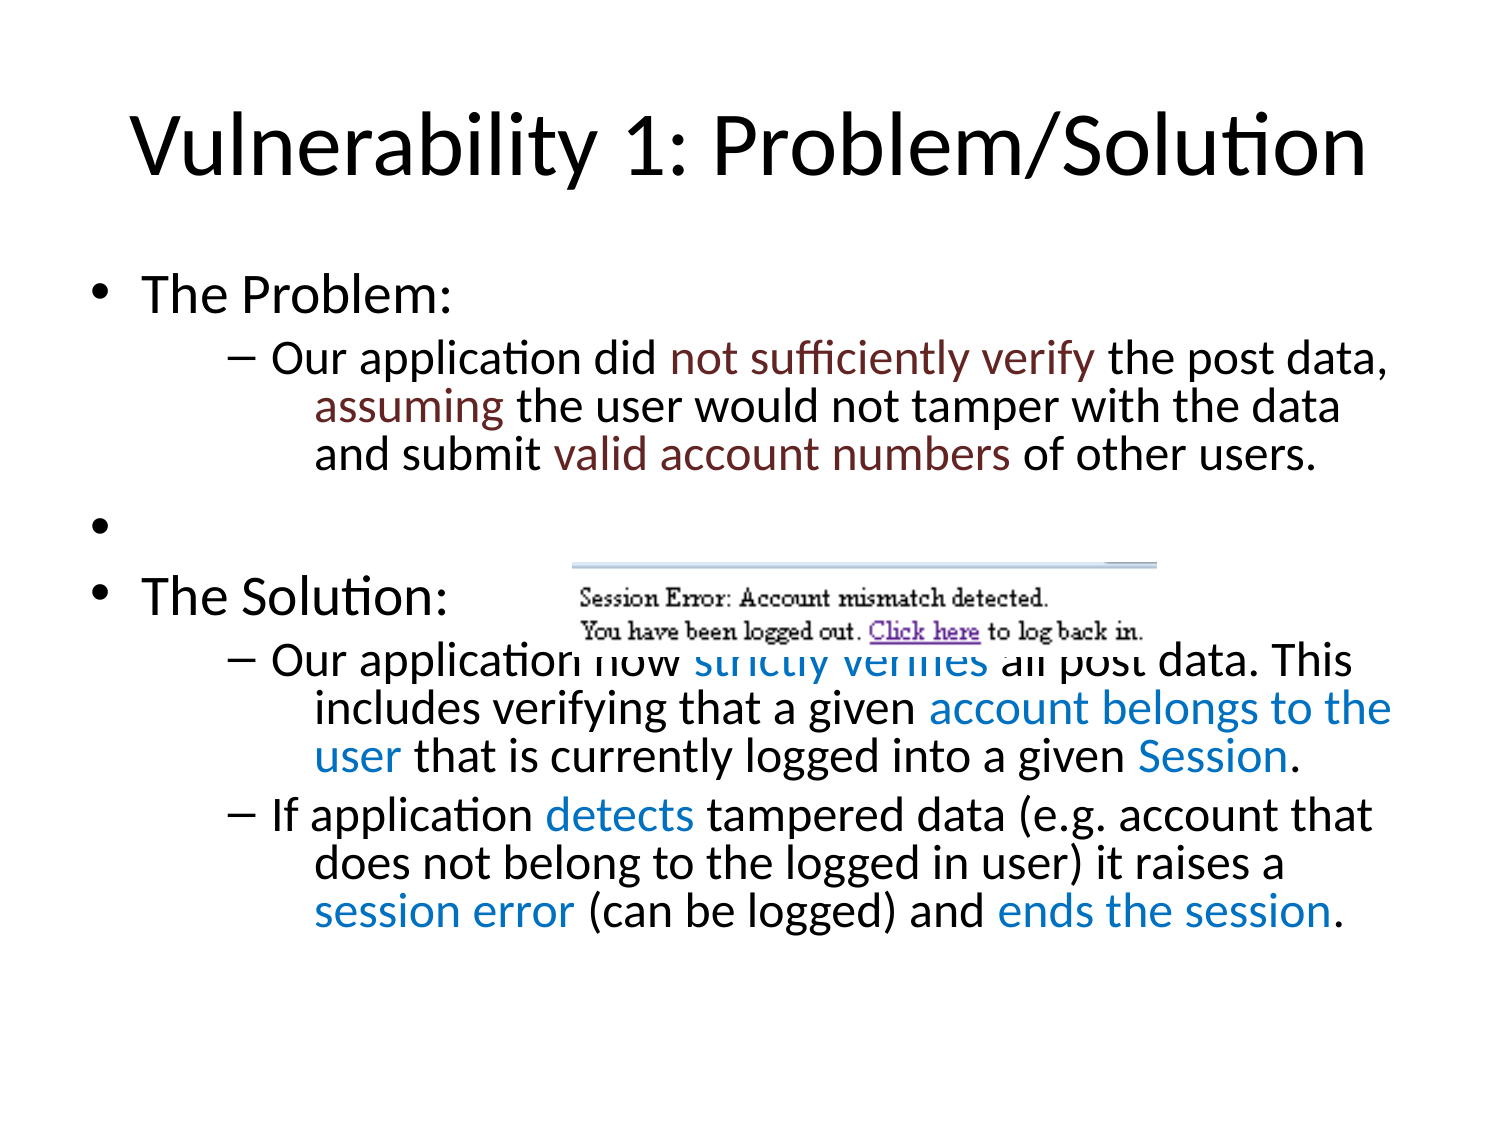

# Vulnerability 1: Problem/Solution
The Problem:
Our application did not sufficiently verify the post data, assuming the user would not tamper with the data and submit valid account numbers of other users.
The Solution:
Our application now strictly verifies all post data. This includes verifying that a given account belongs to the user that is currently logged into a given Session.
If application detects tampered data (e.g. account that does not belong to the logged in user) it raises a session error (can be logged) and ends the session.